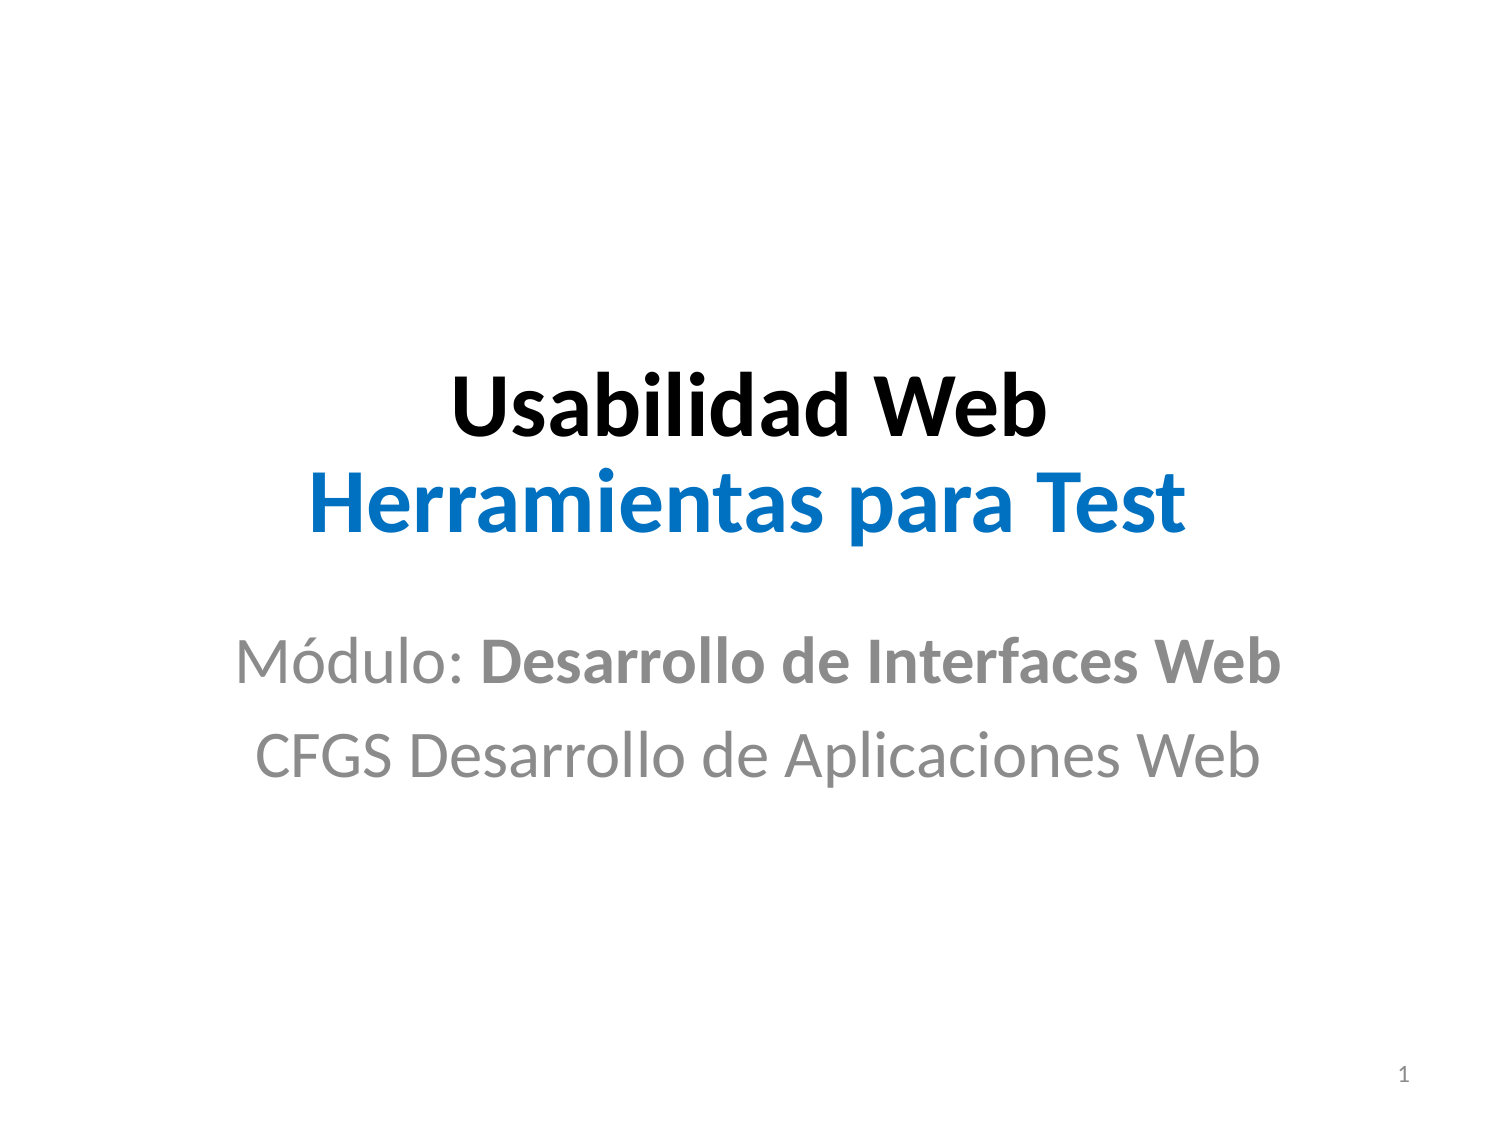

# Usabilidad Web
Herramientas para Test
Módulo: Desarrollo de Interfaces Web
CFGS Desarrollo de Aplicaciones Web